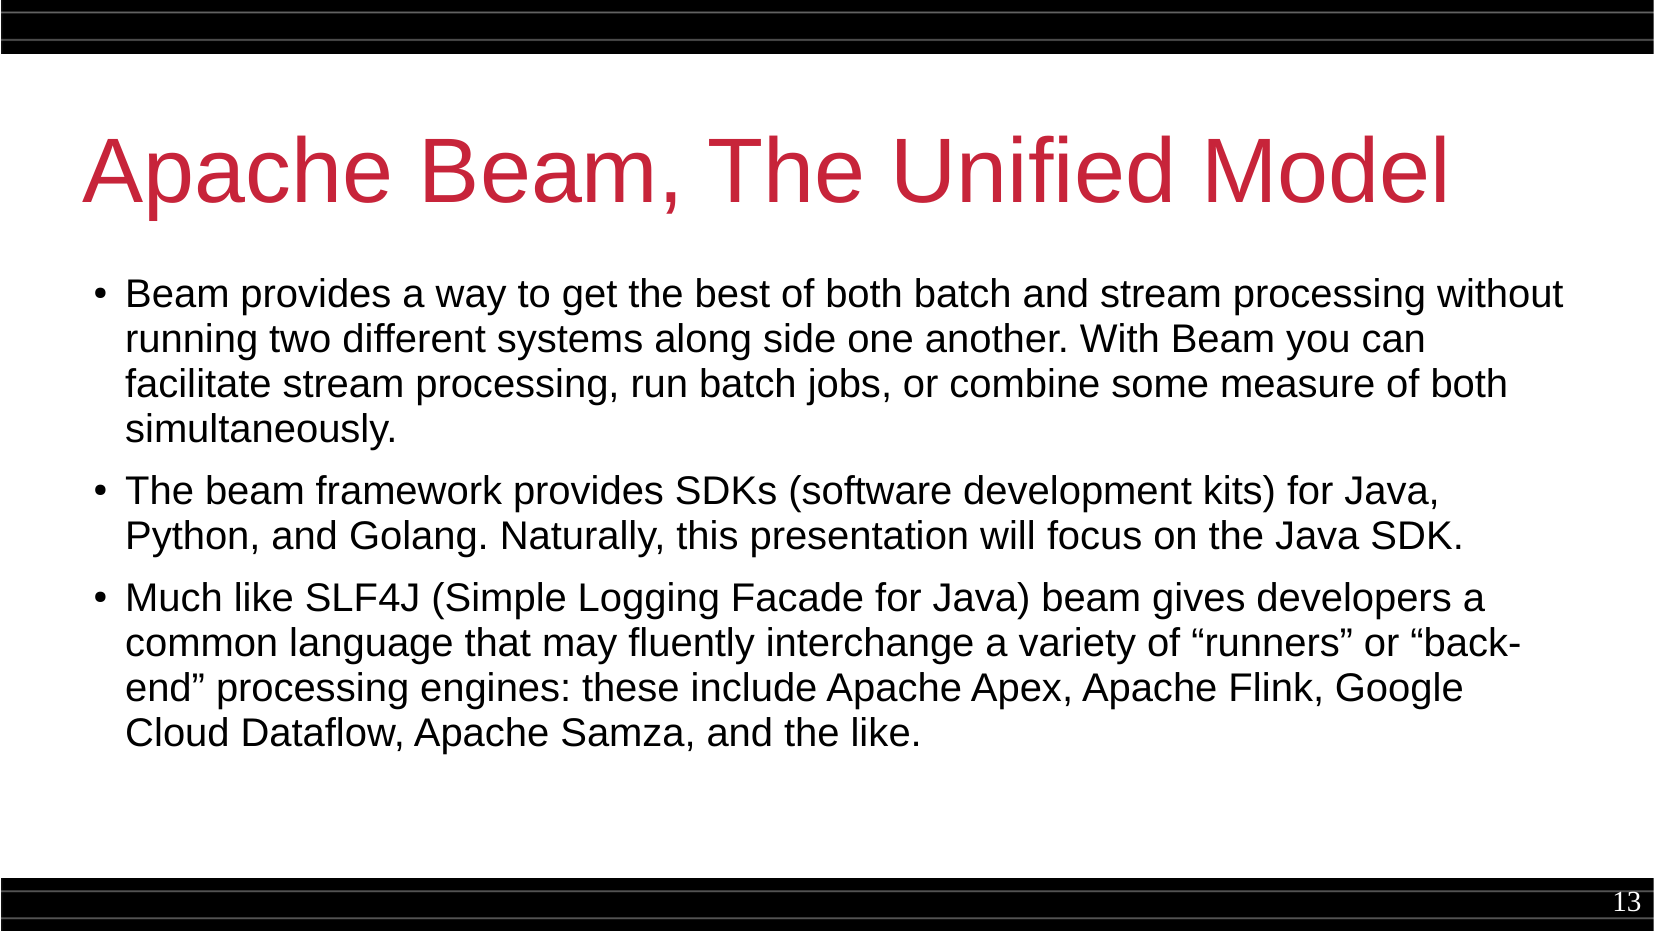

# Apache Beam, The Unified Model
Beam provides a way to get the best of both batch and stream processing without running two different systems along side one another. With Beam you can facilitate stream processing, run batch jobs, or combine some measure of both simultaneously.
The beam framework provides SDKs (software development kits) for Java, Python, and Golang. Naturally, this presentation will focus on the Java SDK.
Much like SLF4J (Simple Logging Facade for Java) beam gives developers a common language that may fluently interchange a variety of “runners” or “back-end” processing engines: these include Apache Apex, Apache Flink, Google Cloud Dataflow, Apache Samza, and the like.